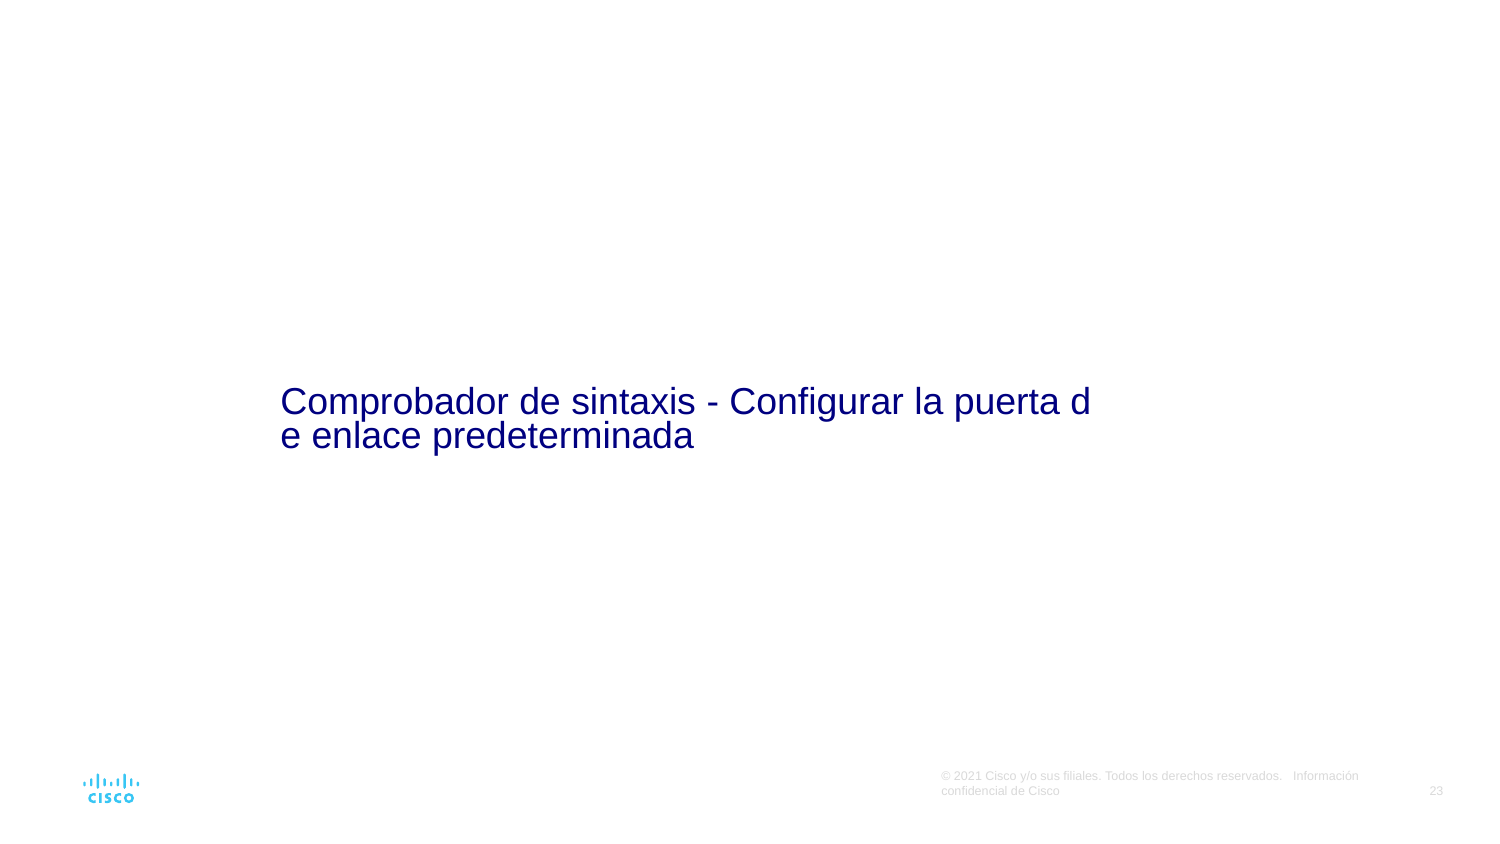

Comprobador de sintaxis - Configurar la puerta de enlace predeterminada